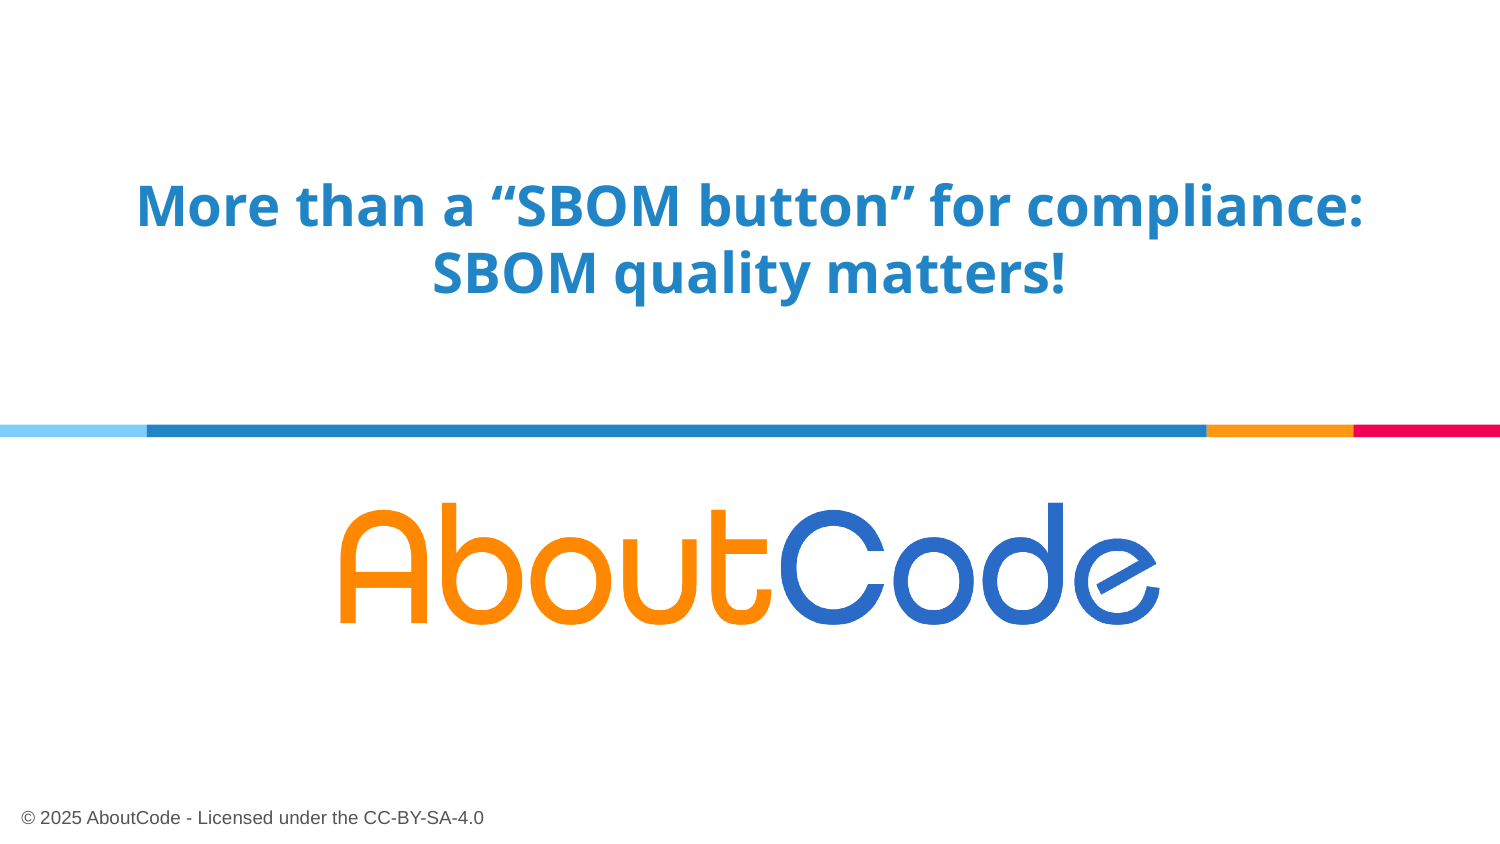

# More than a “SBOM button” for compliance: SBOM quality matters!